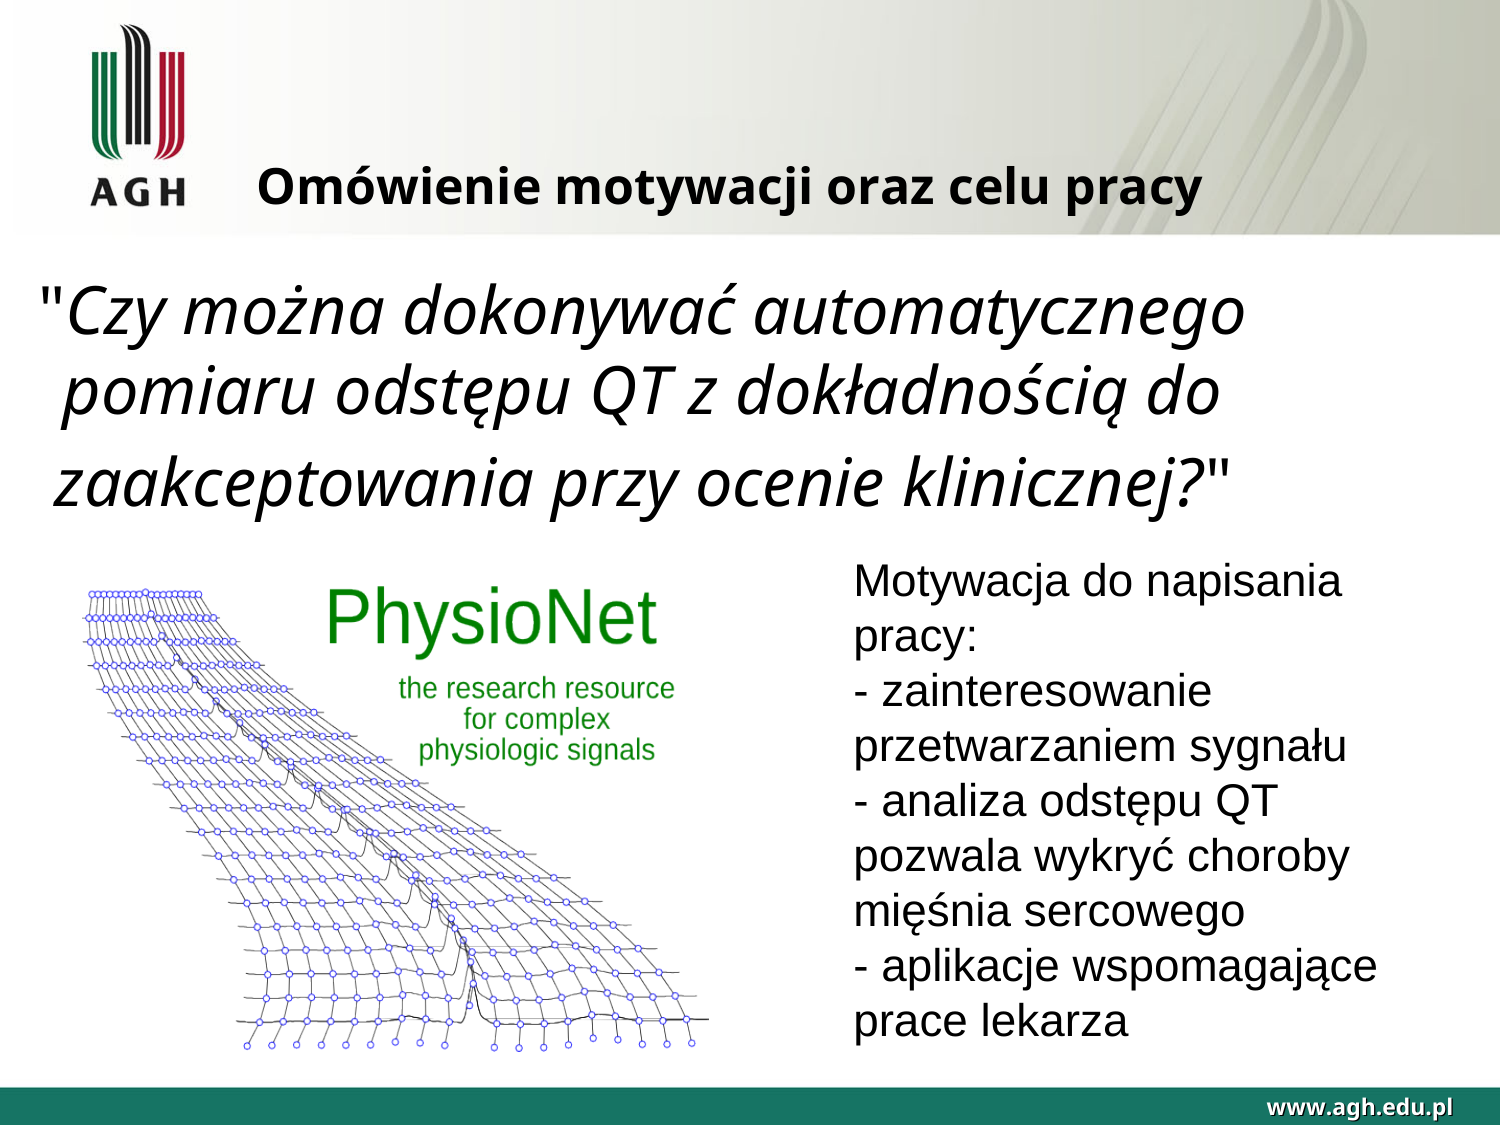

# Omówienie motywacji oraz celu pracy
"Czy można dokonywać automatycznego pomiaru odstępu QT z dokładnością do
zaakceptowania przy ocenie klinicznej?"
Motywacja do napisania pracy:
- zainteresowanie przetwarzaniem sygnału
- analiza odstępu QT pozwala wykryć choroby mięśnia sercowego
- aplikacje wspomagające prace lekarza
www.agh.edu.pl